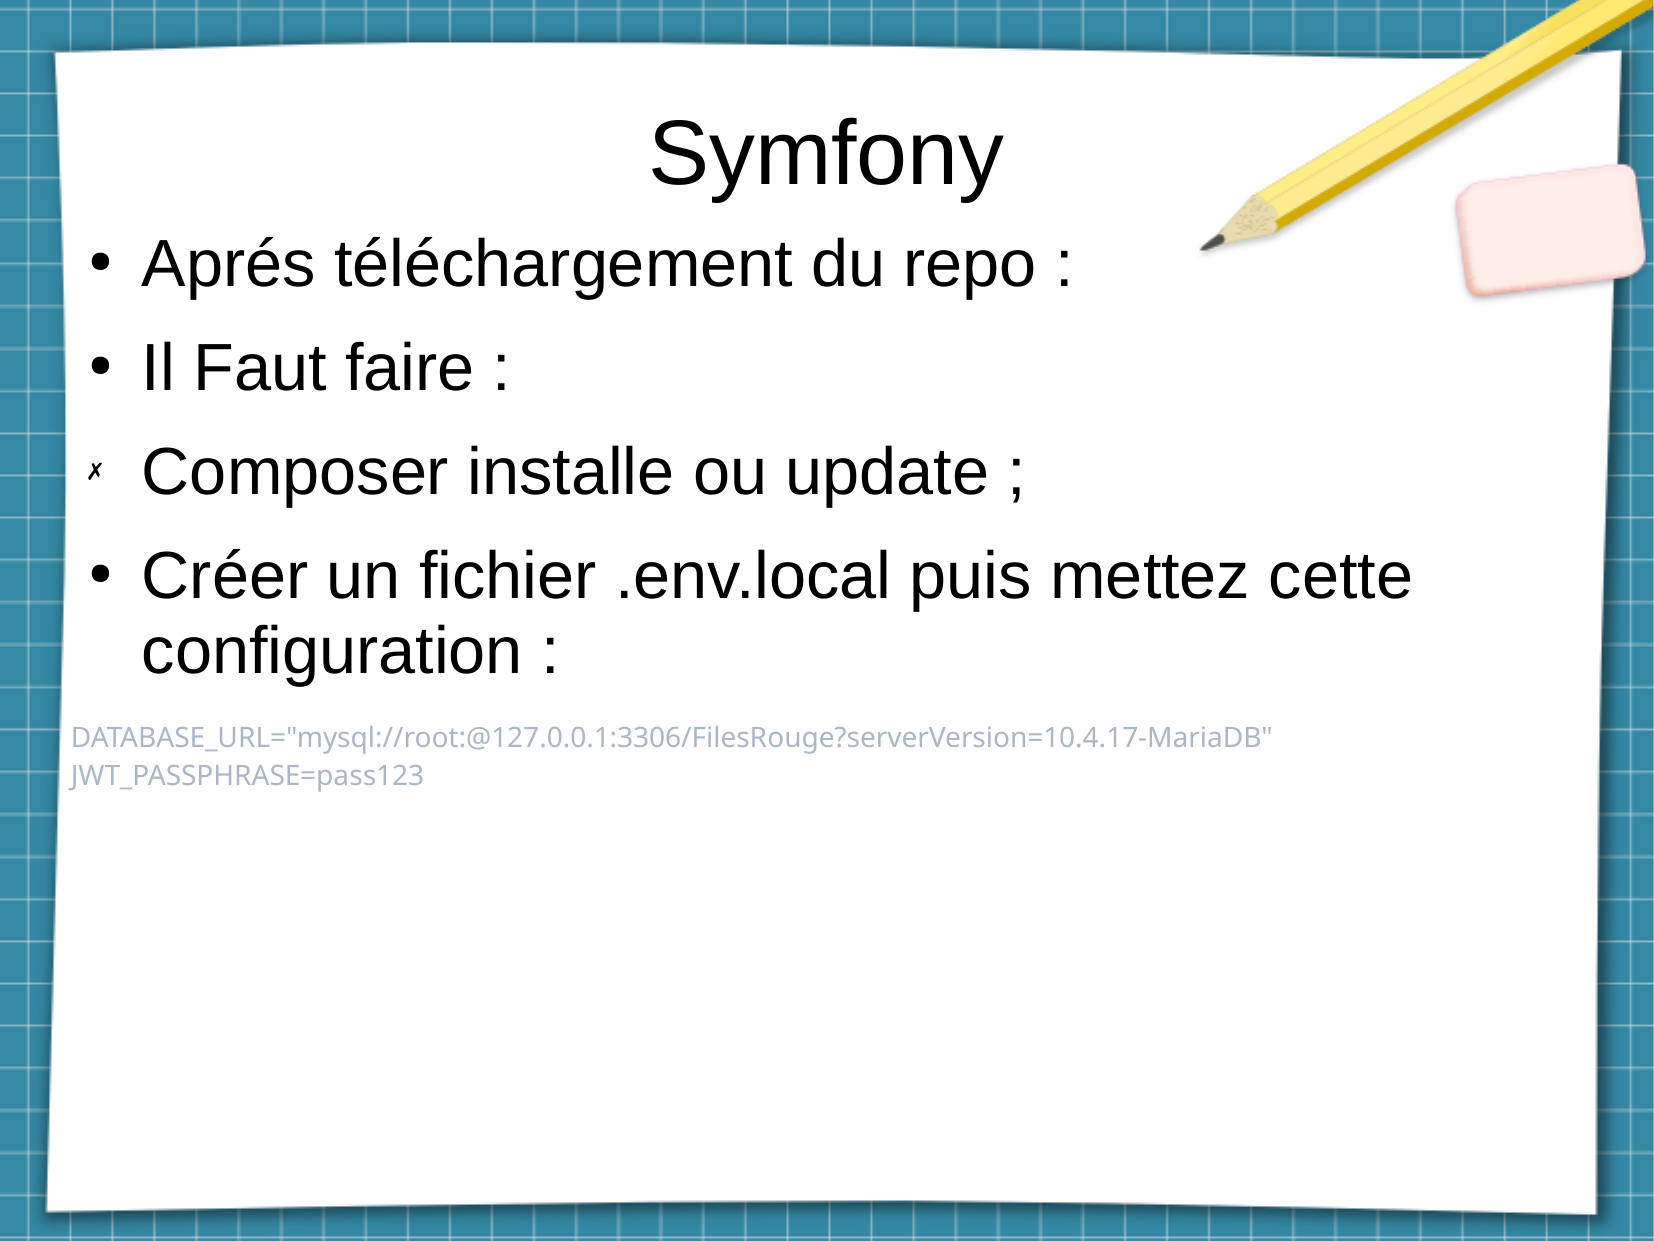

# Symfony
Aprés téléchargement du repo :
Il Faut faire :
Composer installe ou update ;
Créer un fichier .env.local puis mettez cette configuration :
DATABASE_URL="mysql://root:@127.0.0.1:3306/FilesRouge?serverVersion=10.4.17-MariaDB"
JWT_PASSPHRASE=pass123